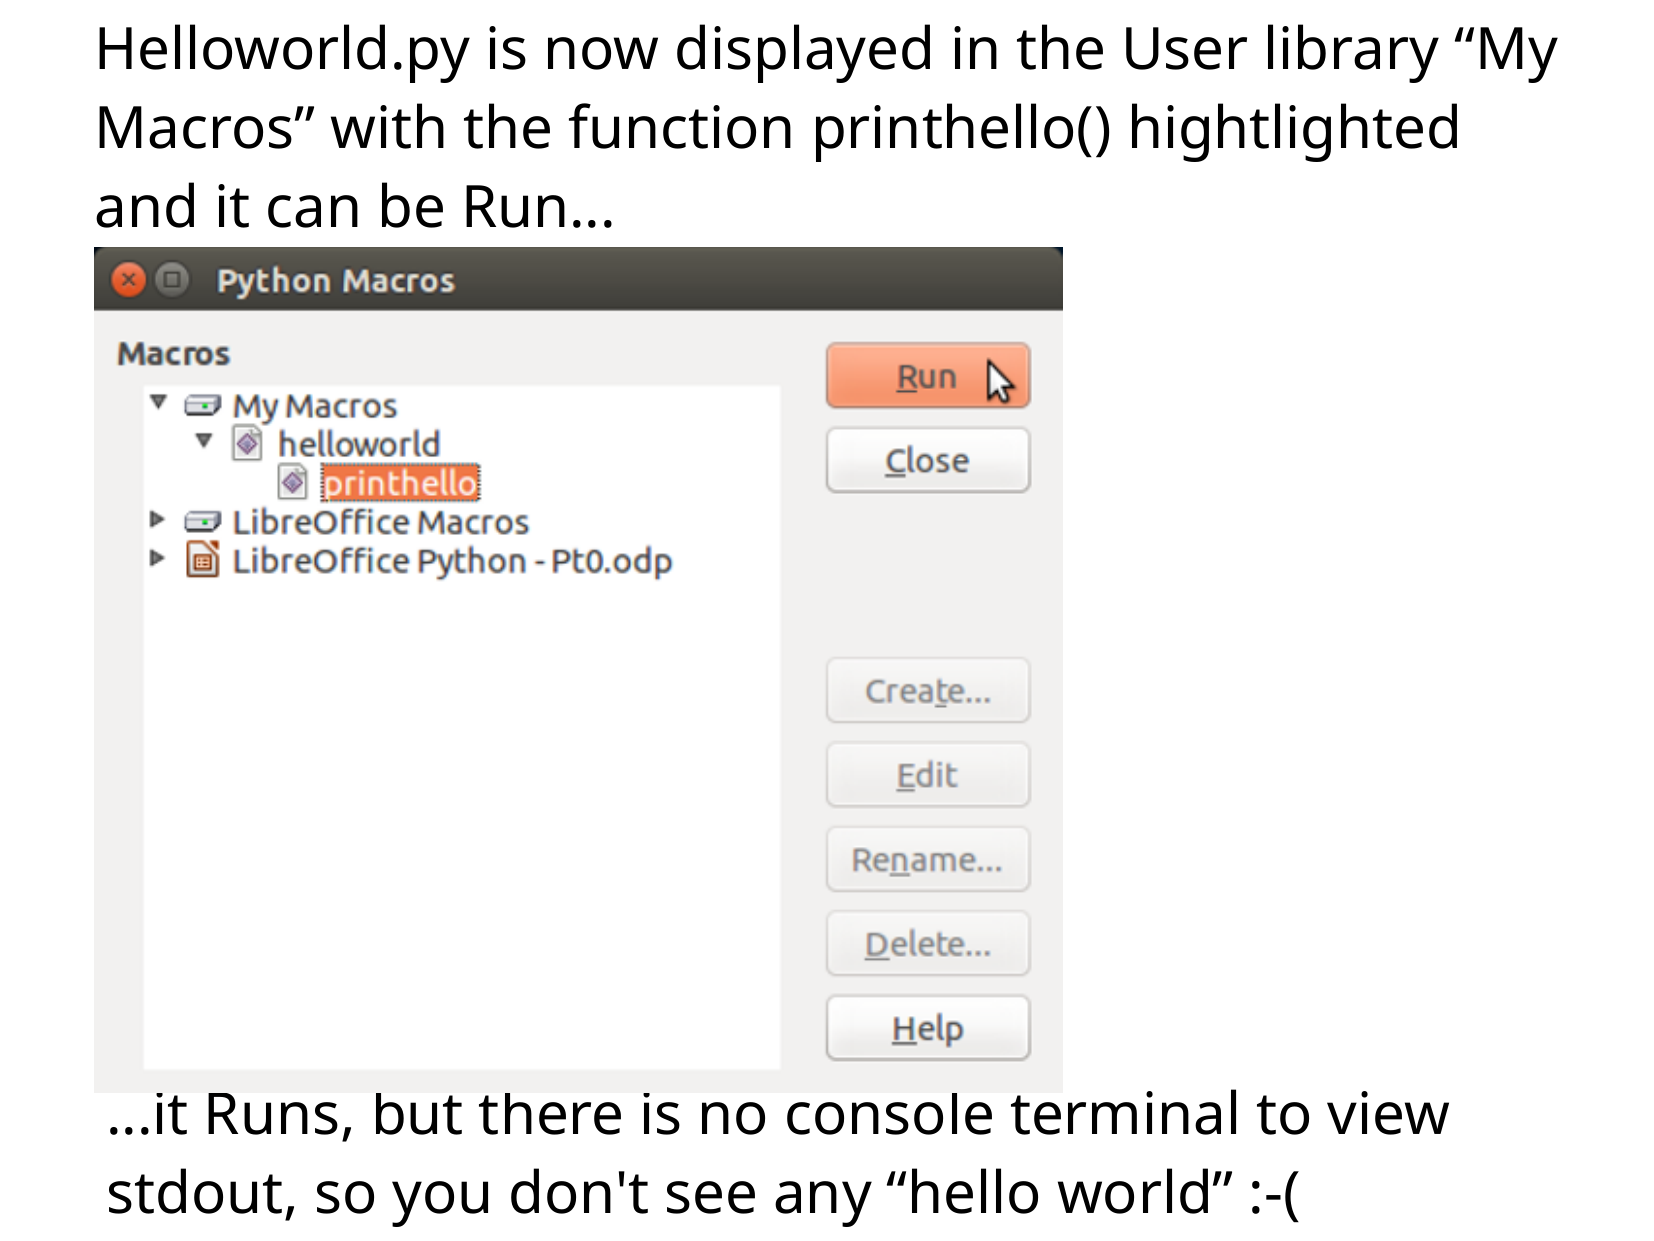

# Helloworld.py is now displayed in the User library “My Macros” with the function printhello() hightlighted and it can be Run...
...it Runs, but there is no console terminal to view stdout, so you don't see any “hello world” :-(